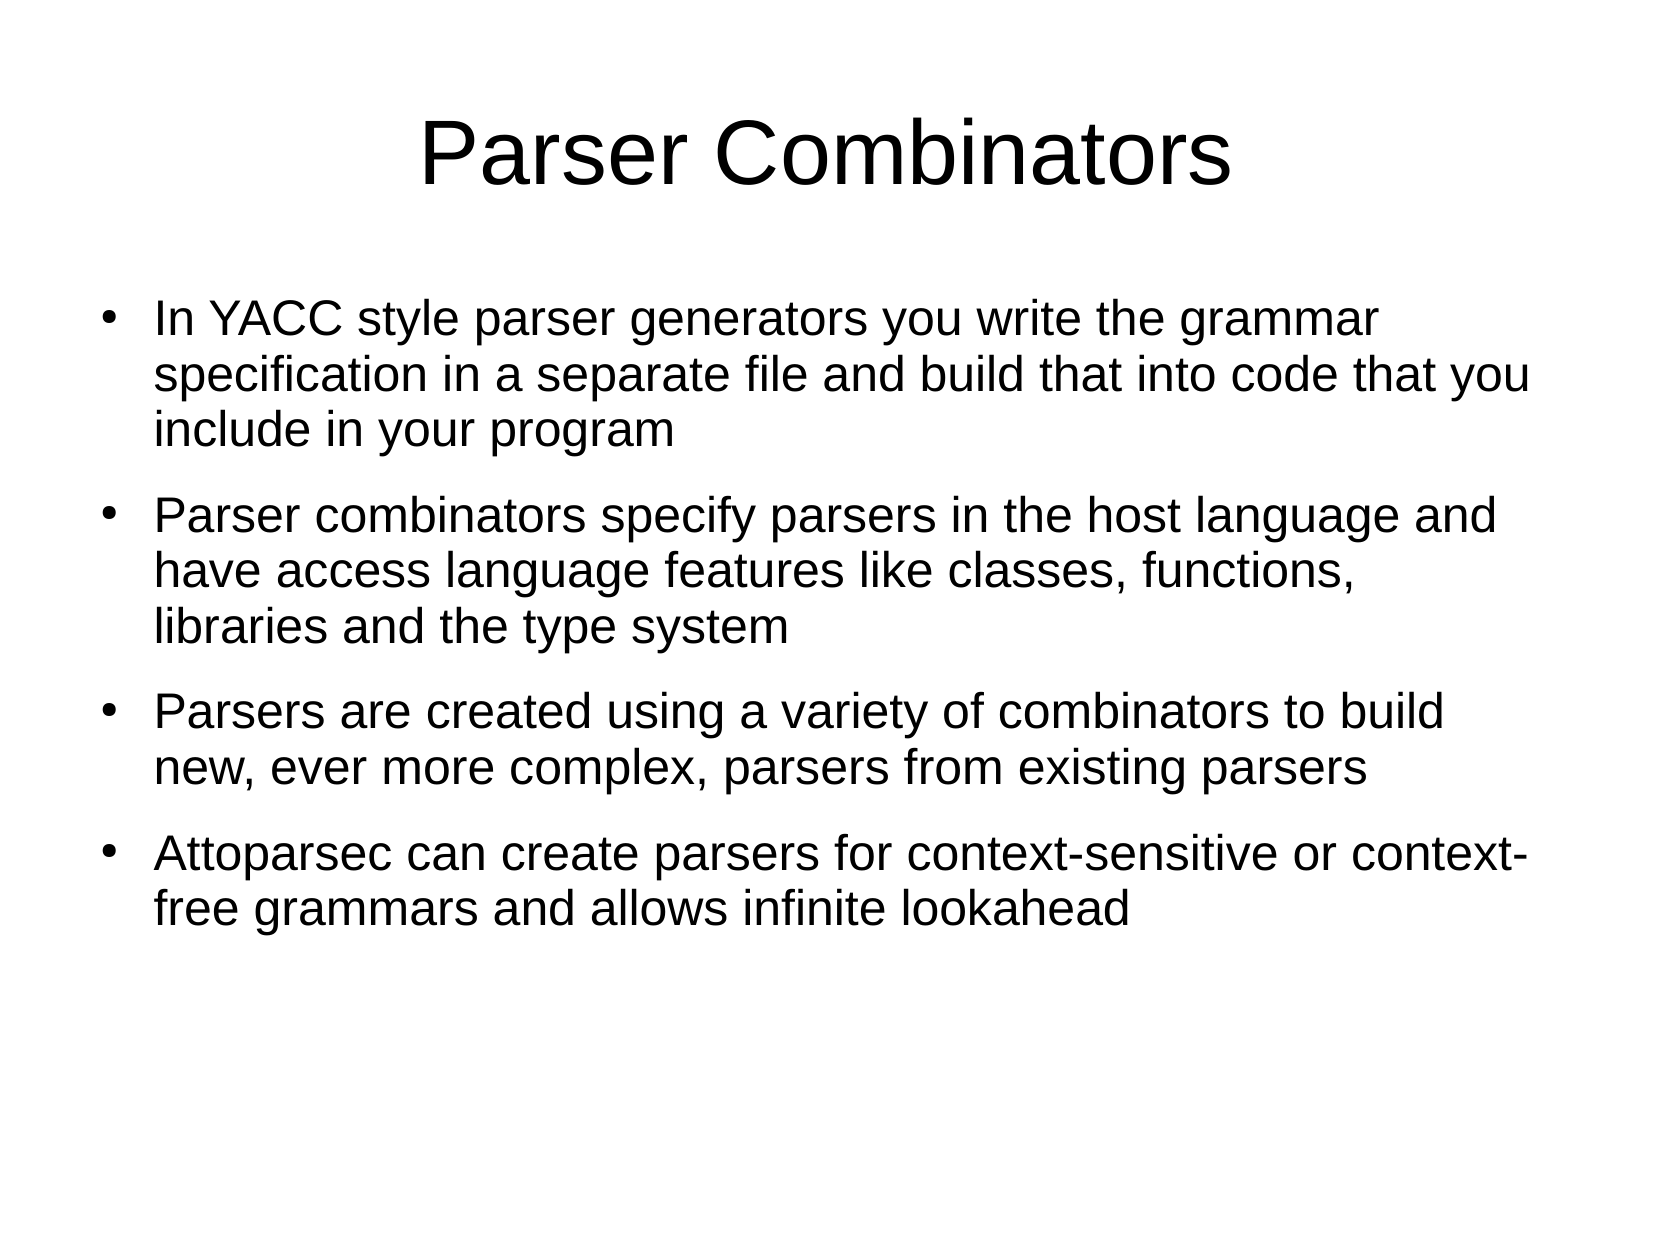

# Parser Combinators
In YACC style parser generators you write the grammar specification in a separate file and build that into code that you include in your program
Parser combinators specify parsers in the host language and have access language features like classes, functions, libraries and the type system
Parsers are created using a variety of combinators to build new, ever more complex, parsers from existing parsers
Attoparsec can create parsers for context-sensitive or context-free grammars and allows infinite lookahead